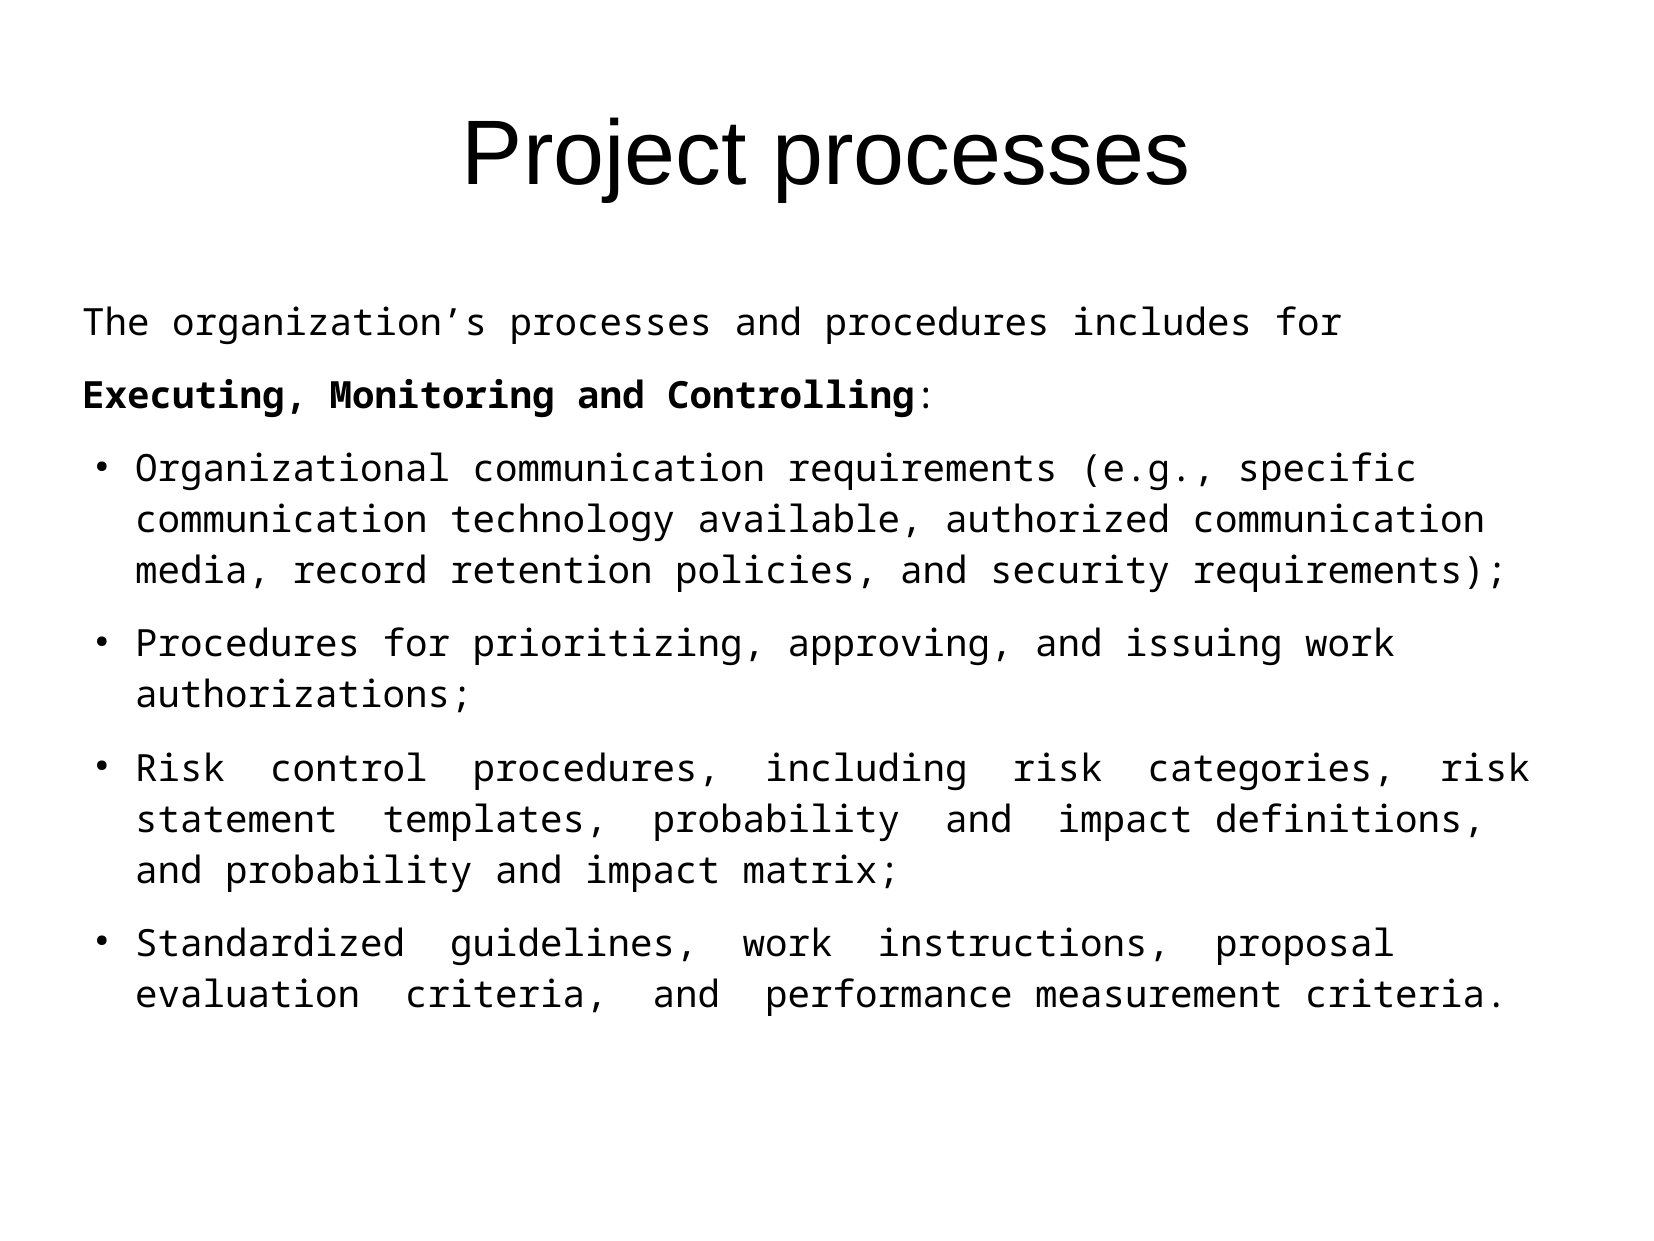

# Project processes
The organization’s processes and procedures includes for
Executing, Monitoring and Controlling:
Organizational communication requirements (e.g., specific communication technology available, authorized communication media, record retention policies, and security requirements);
Procedures for prioritizing, approving, and issuing work authorizations;
Risk control procedures, including risk categories, risk statement templates, probability and impact definitions, and probability and impact matrix;
Standardized guidelines, work instructions, proposal evaluation criteria, and performance measurement criteria.